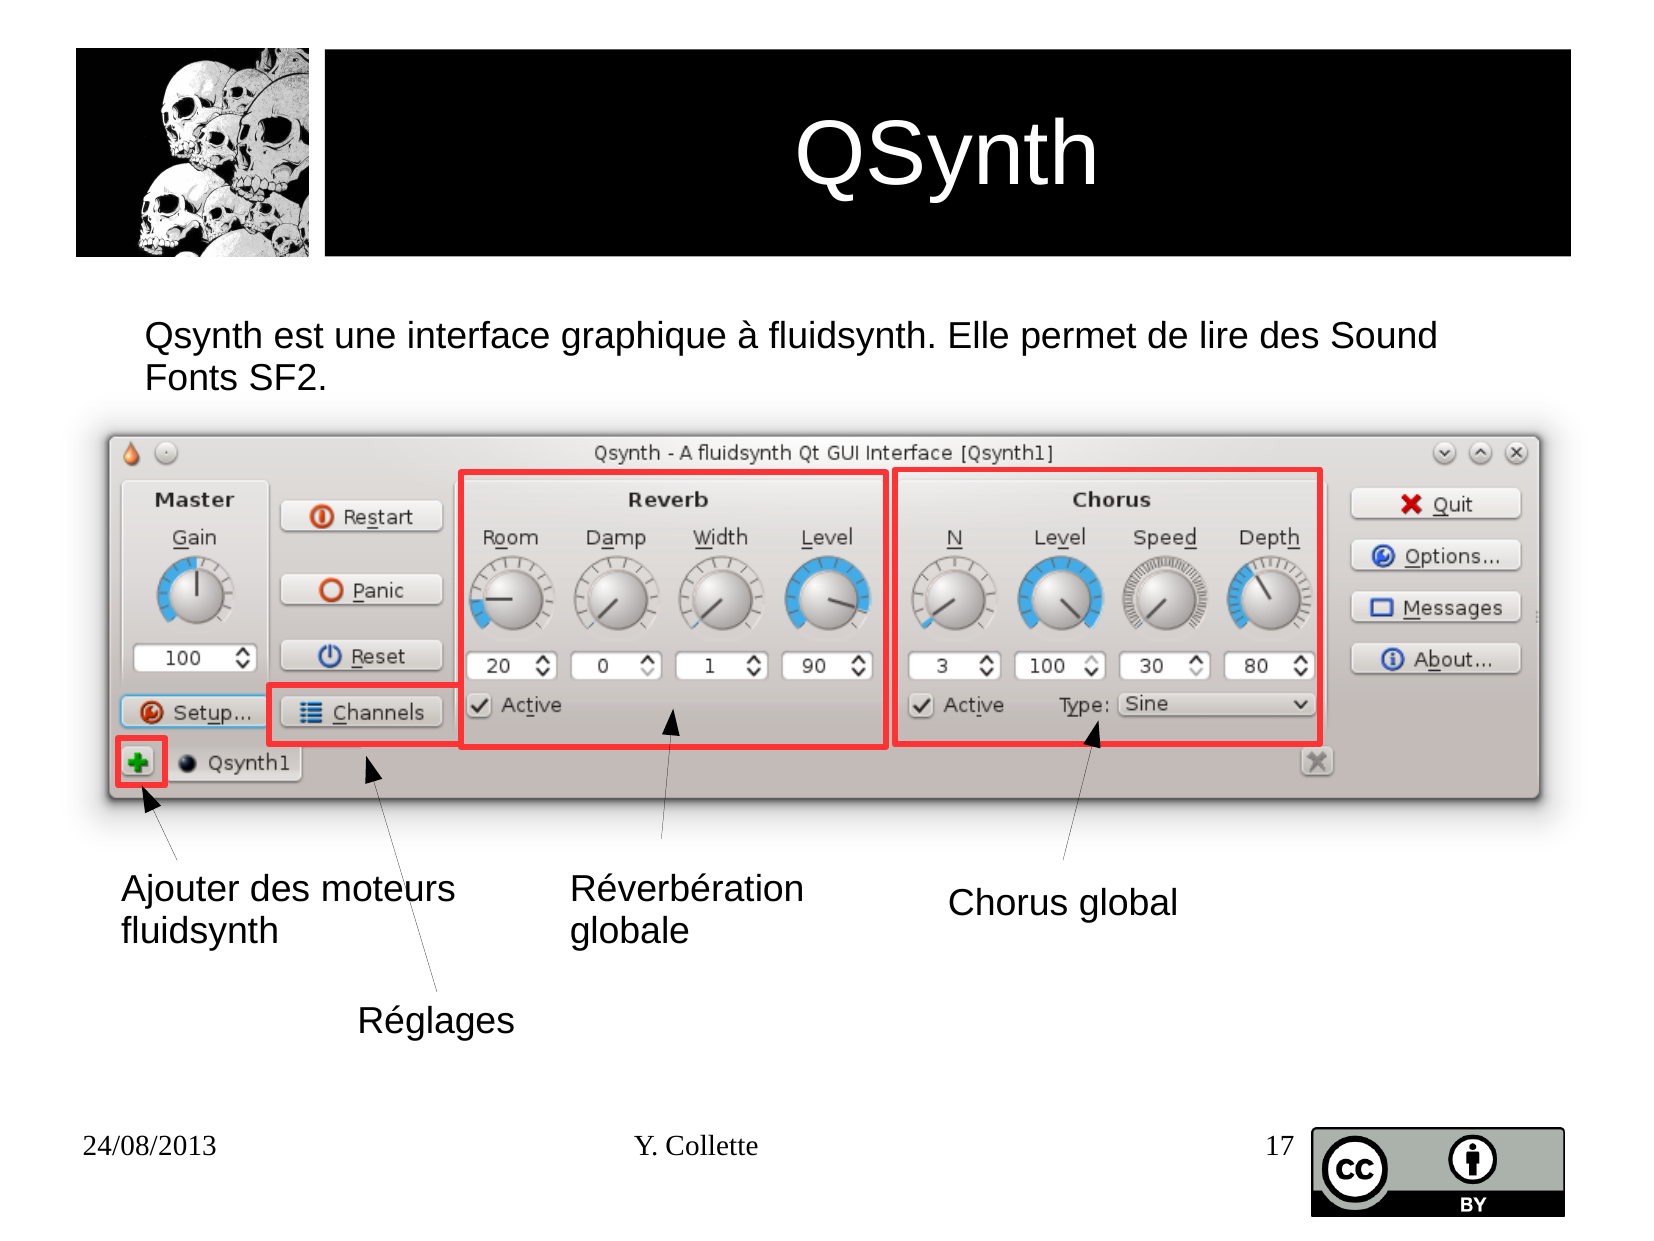

# QSynth
Qsynth est une interface graphique à fluidsynth. Elle permet de lire des Sound Fonts SF2.
Ajouter des moteurs fluidsynth
Réverbération globale
Chorus global
Réglages
Y. Collette
17